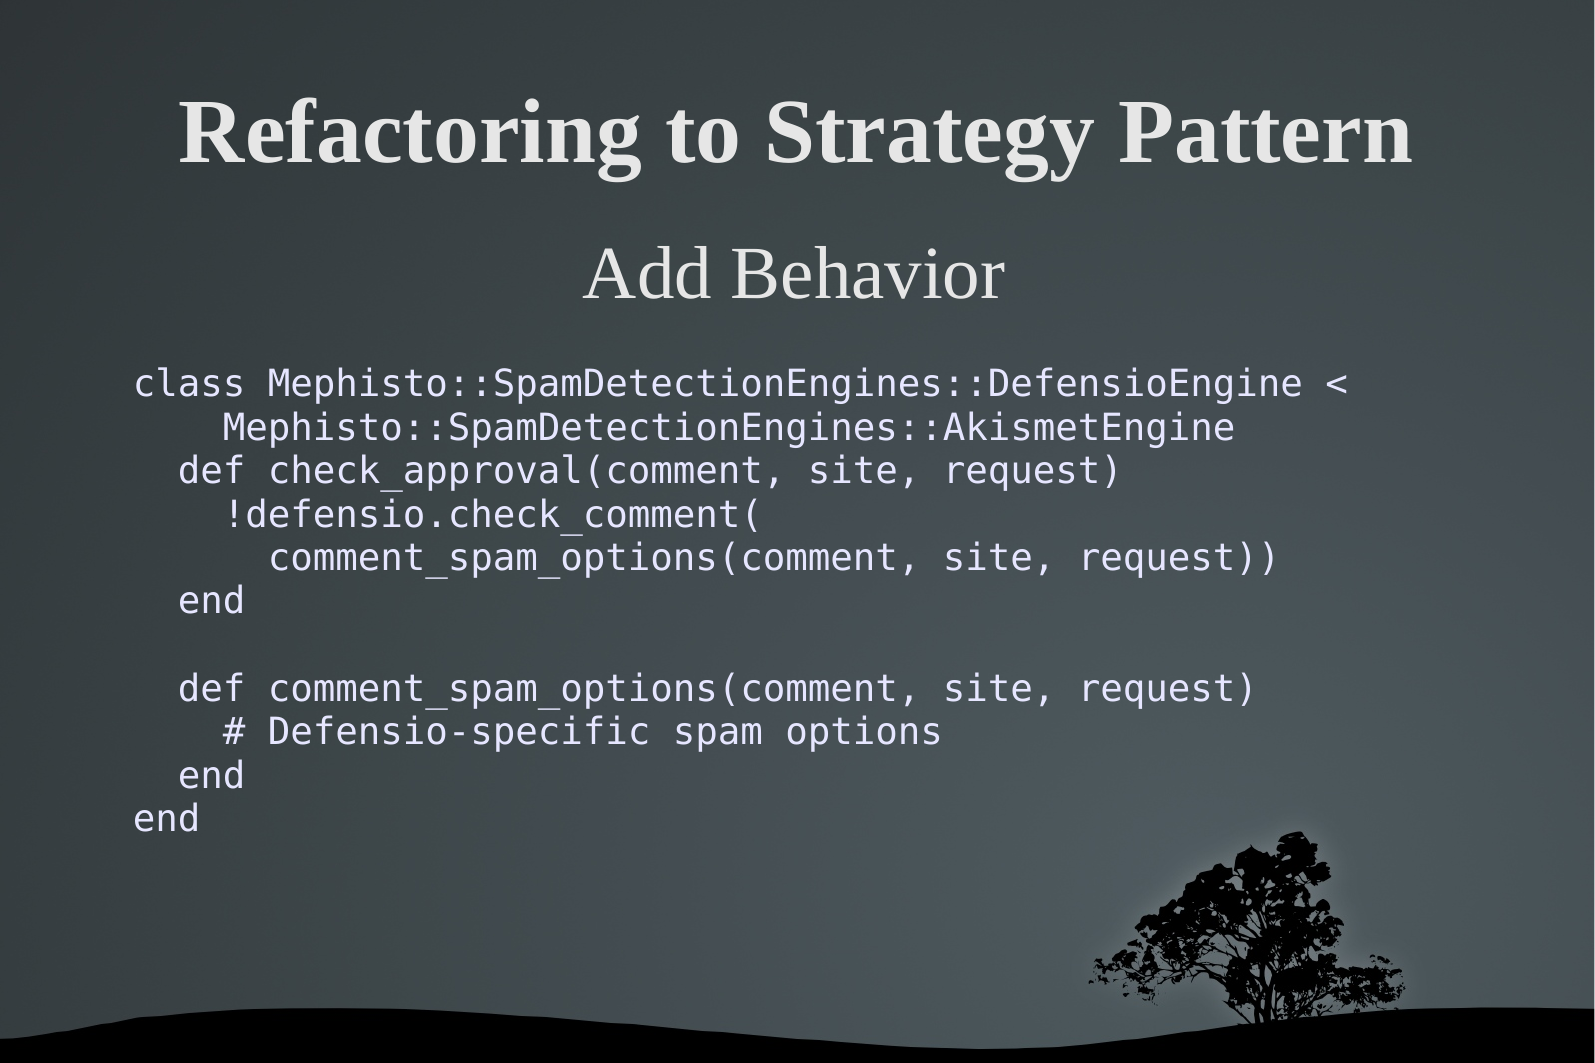

# Refactoring to Strategy Pattern
Add Behavior
class Mephisto::SpamDetectionEngines::DefensioEngine <
 Mephisto::SpamDetectionEngines::AkismetEngine
 def check_approval(comment, site, request)
 !defensio.check_comment(
 comment_spam_options(comment, site, request))
 end
 def comment_spam_options(comment, site, request)
 # Defensio-specific spam options
 end
end